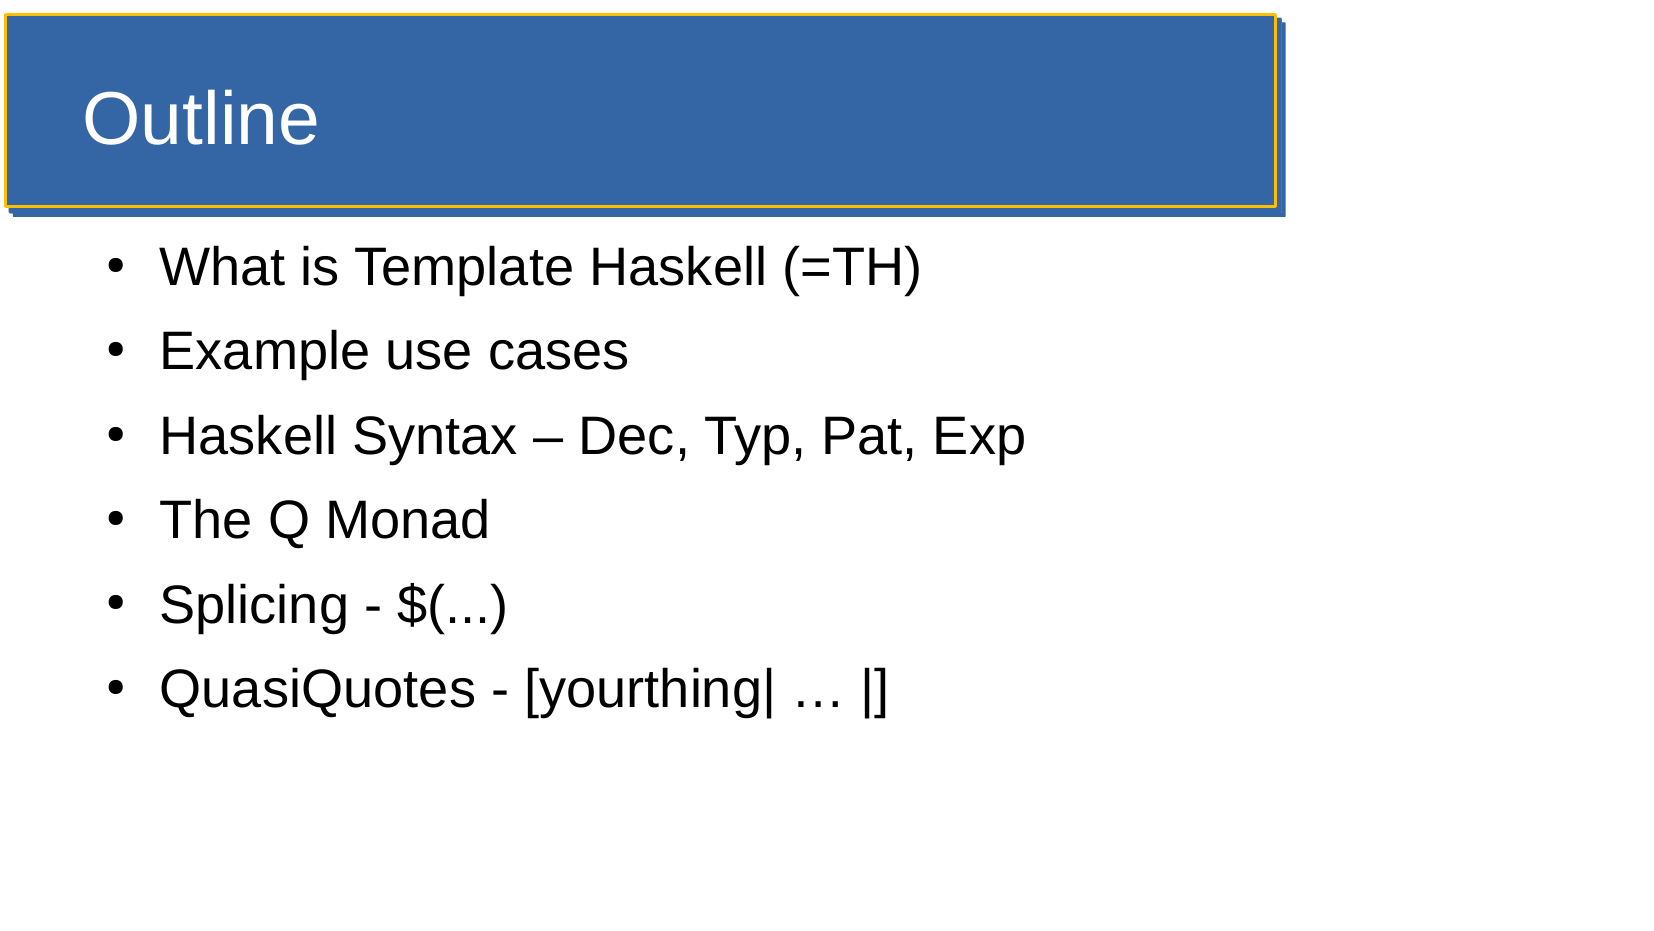

# Outline
What is Template Haskell (=TH)
Example use cases
Haskell Syntax – Dec, Typ, Pat, Exp
The Q Monad
Splicing - $(...)
QuasiQuotes - [yourthing| … |]